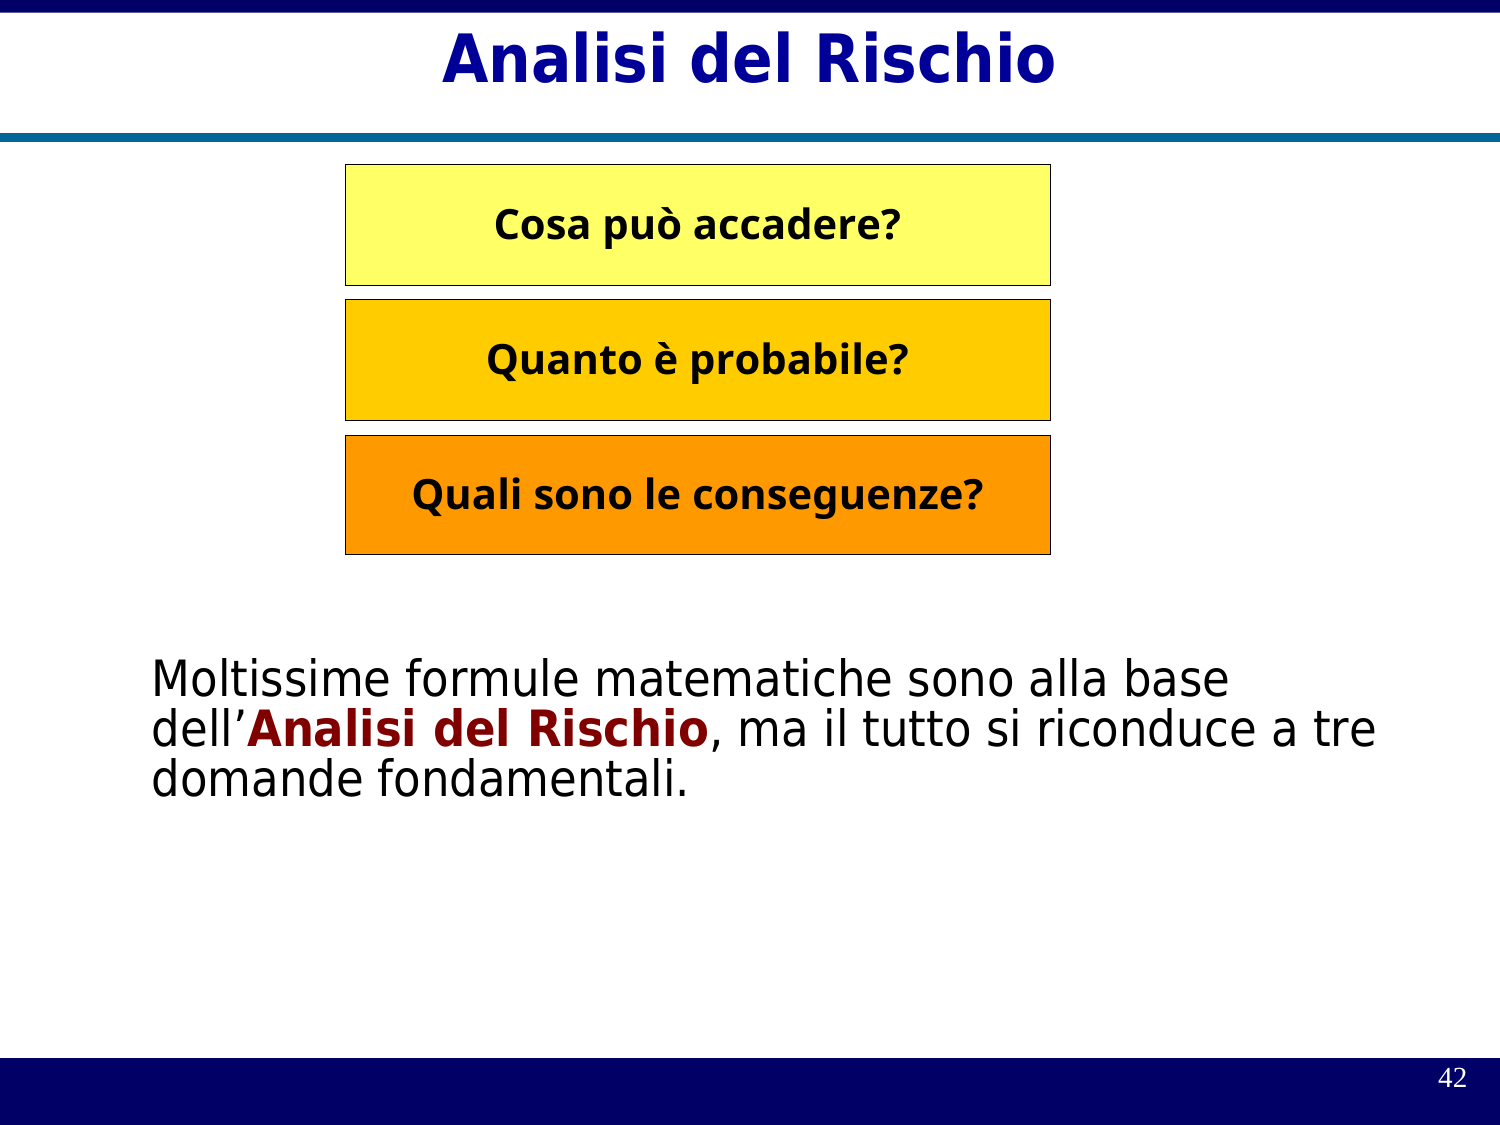

# Analisi del Rischio
Moltissime formule matematiche sono alla base dell’Analisi del Rischio, ma il tutto si riconduce a tre domande fondamentali.
Cosa può accadere?
Quanto è probabile?
Quali sono le conseguenze?